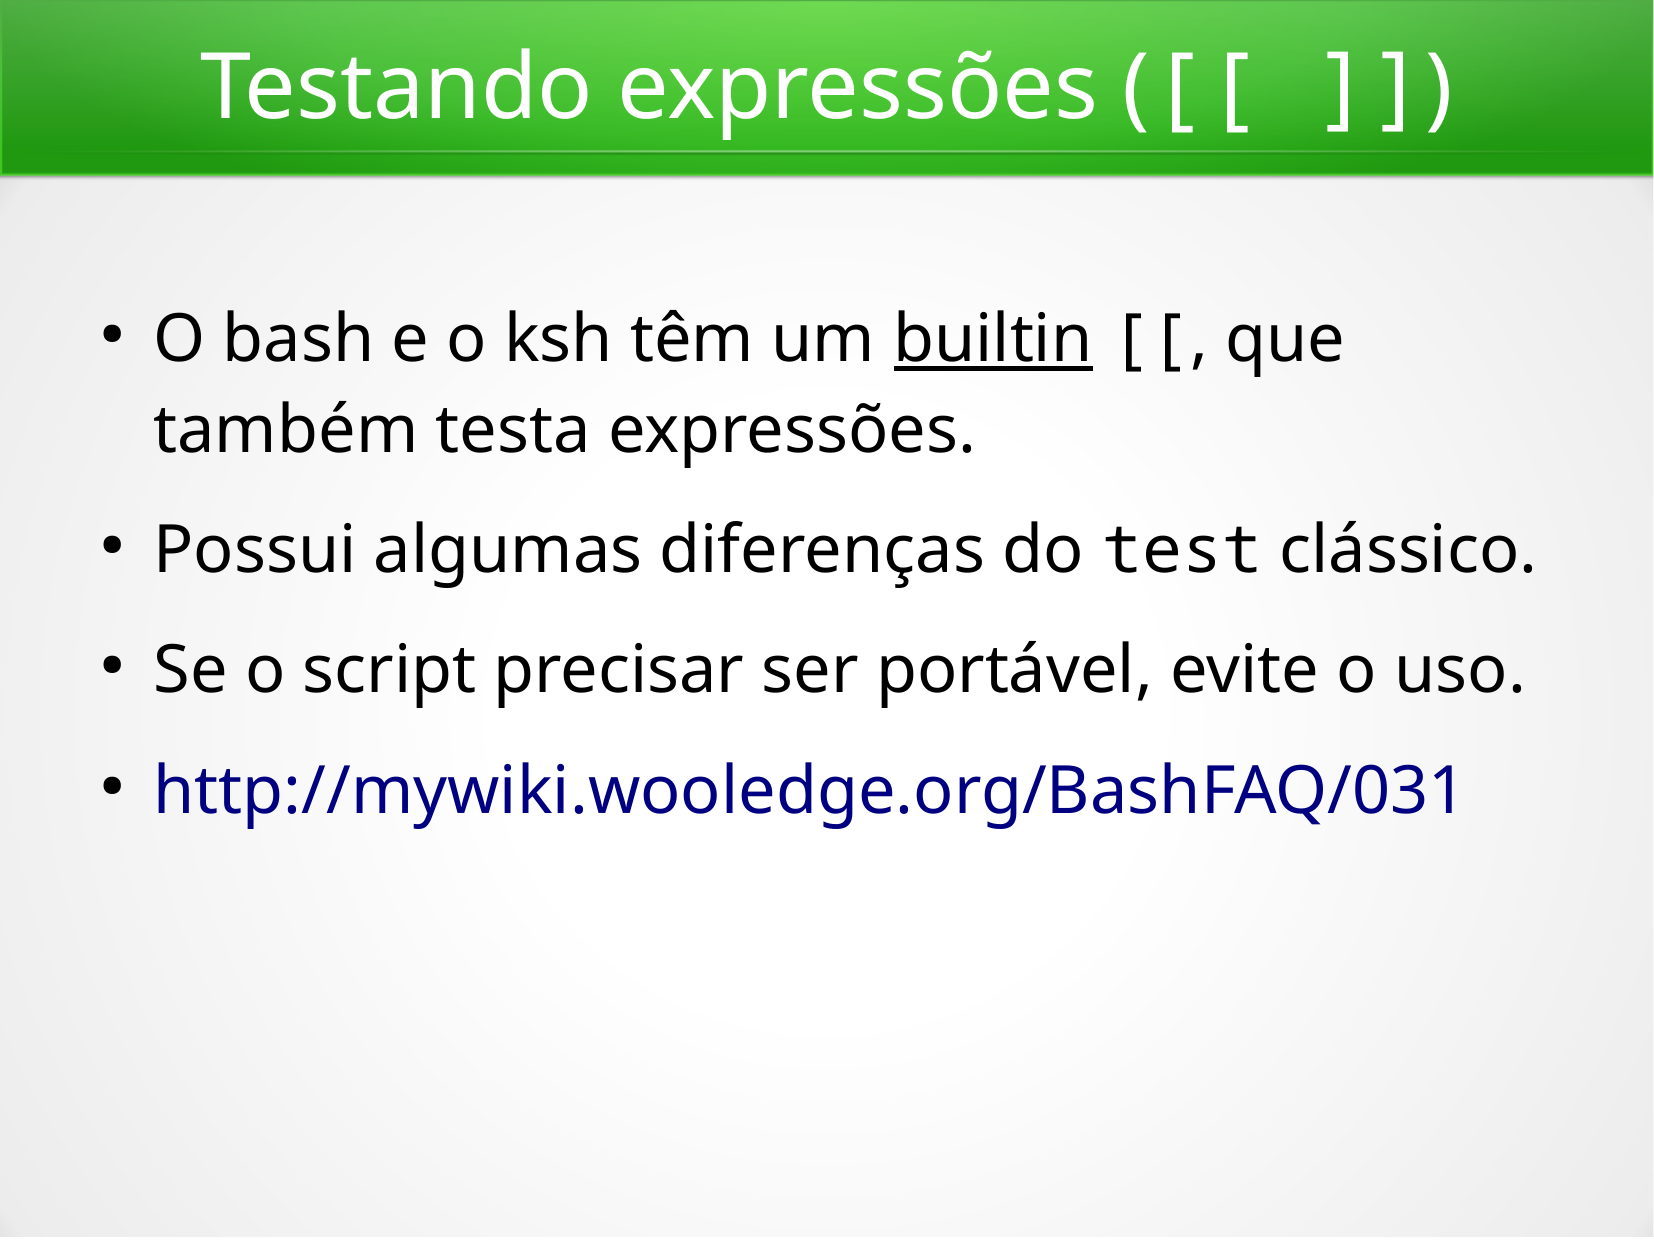

# Testando expressões ([[ ]])
O bash e o ksh têm um builtin [[, que também testa expressões.
Possui algumas diferenças do test clássico.
Se o script precisar ser portável, evite o uso.
http://mywiki.wooledge.org/BashFAQ/031